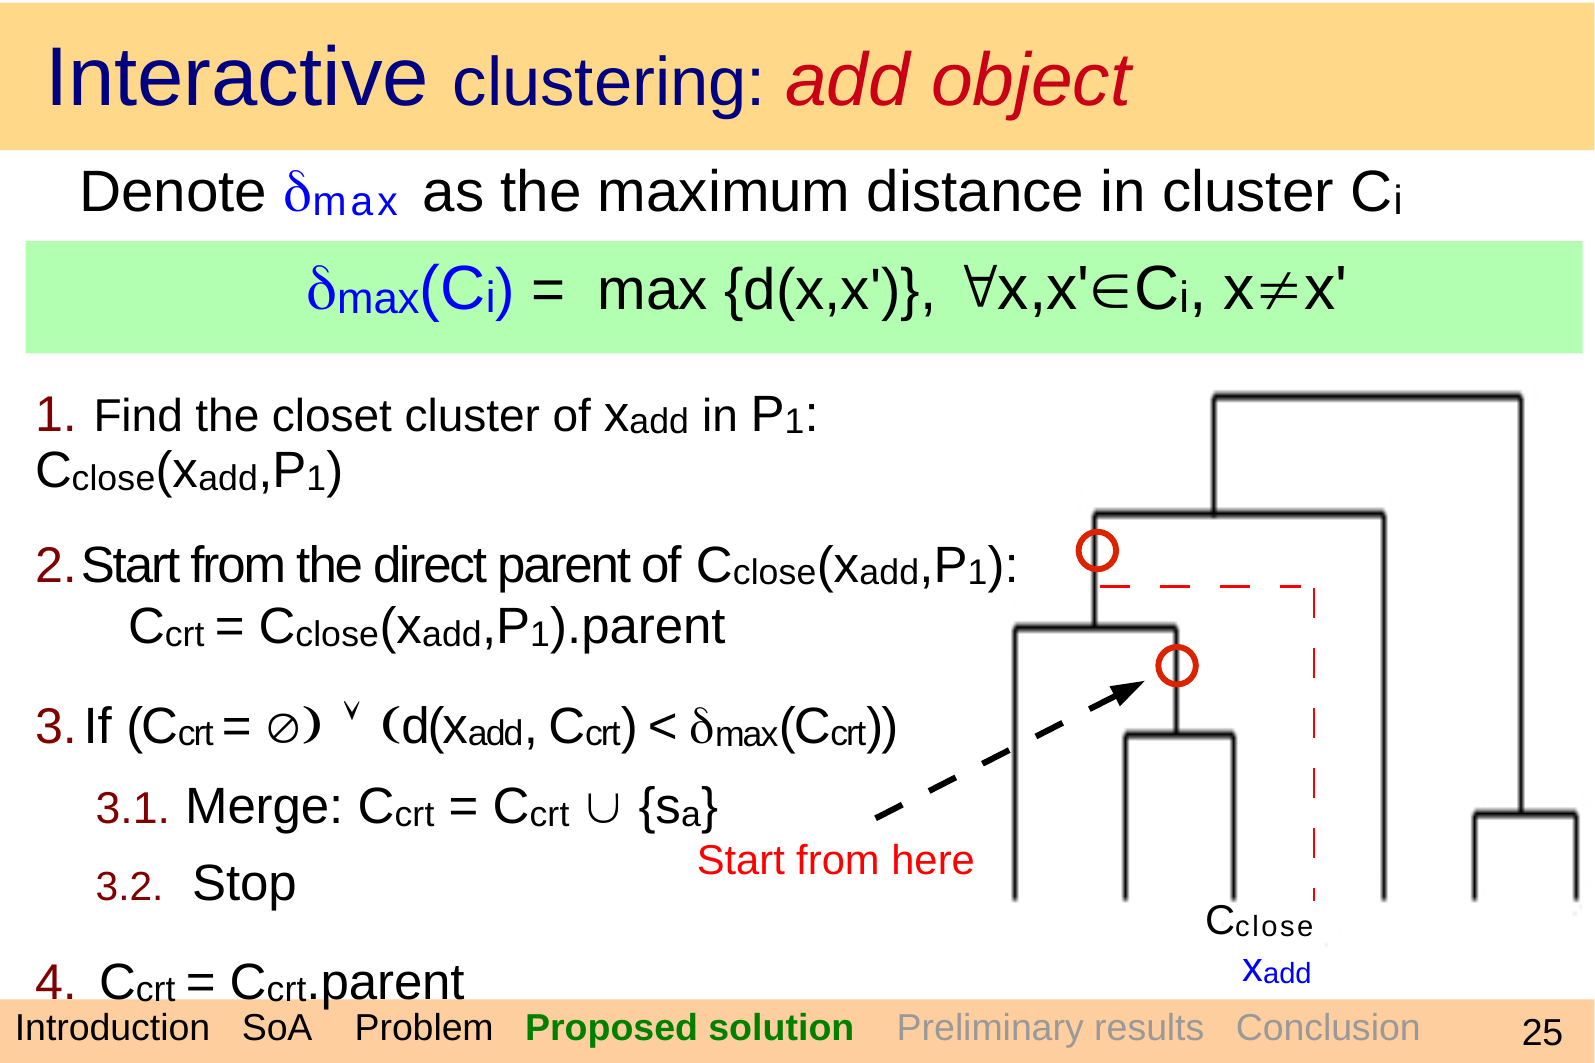

# Interactive clustering: add object
Denote dmax as the maximum distance in cluster Ci
dmax(Ci) = max {d(x,x')}, "x,x'ÎCi, x¹x'
 Find the closet cluster of xadd in P1: Cclose(xadd,P1)
 Start from the direct parent of Cclose(xadd,P1):
 Ccrt = Cclose(xadd,P1).parent
 If (Ccrt = Æ) Ú (d(xadd, Ccrt) < dmax(Ccrt))
 Merge: Ccrt = Ccrt È {sa}
 Stop
 Ccrt = Ccrt.parent
Start from here
Cclose xadd
Introduction SoA Problem Proposed solution Preliminary results Conclusion